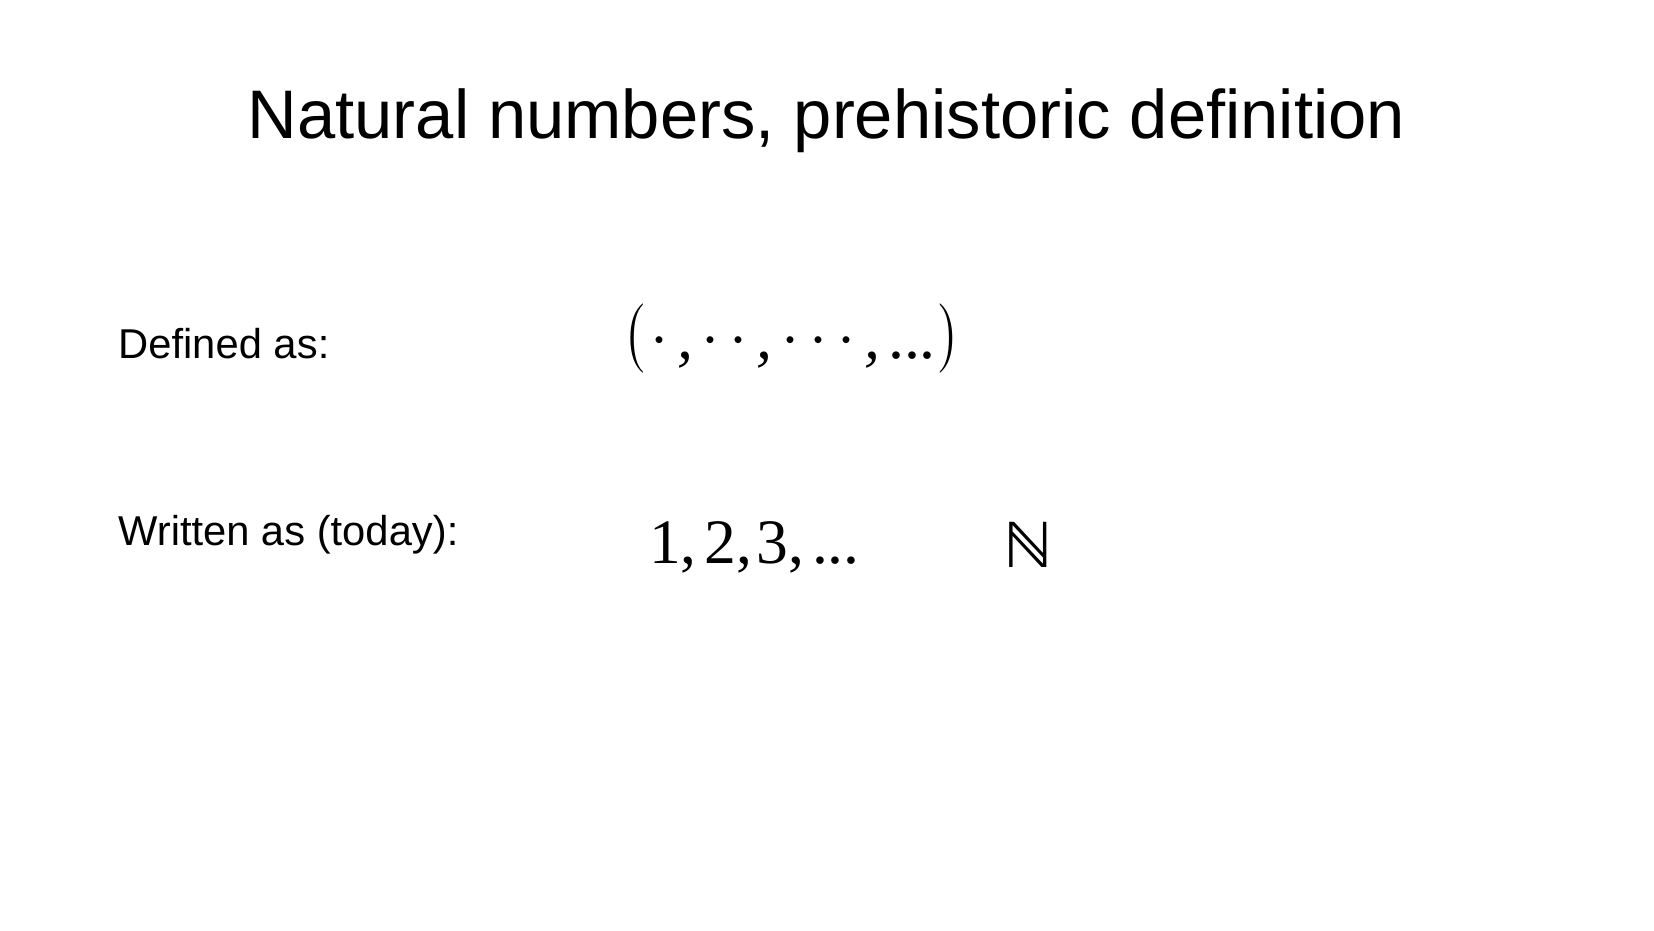

Natural numbers, prehistoric definition
# Defined as:
Written as (today):